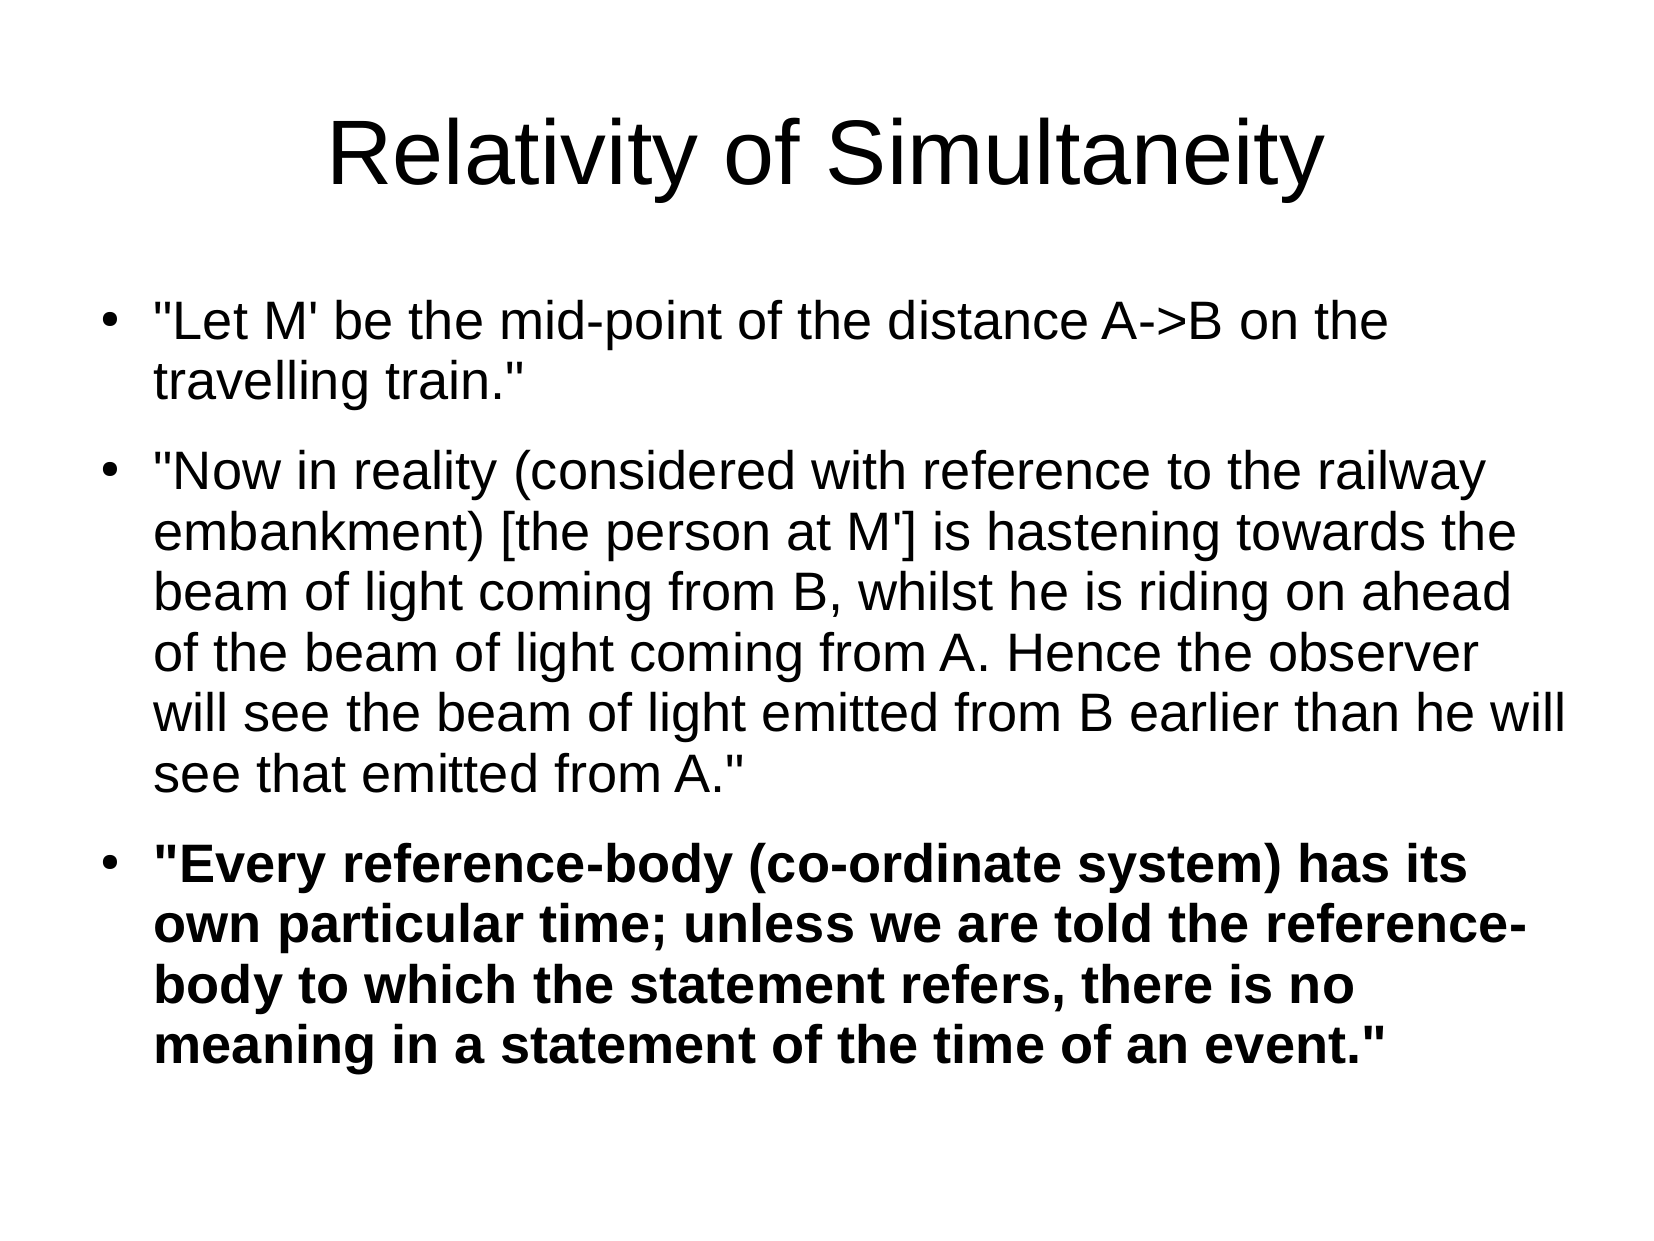

# Relativity of Simultaneity
"Let M' be the mid-point of the distance A->B on the travelling train."
"Now in reality (considered with reference to the railway embankment) [the person at M'] is hastening towards the beam of light coming from B, whilst he is riding on ahead of the beam of light coming from A. Hence the observer will see the beam of light emitted from B earlier than he will see that emitted from A."
"Every reference-body (co-ordinate system) has its own particular time; unless we are told the reference-body to which the statement refers, there is no meaning in a statement of the time of an event."